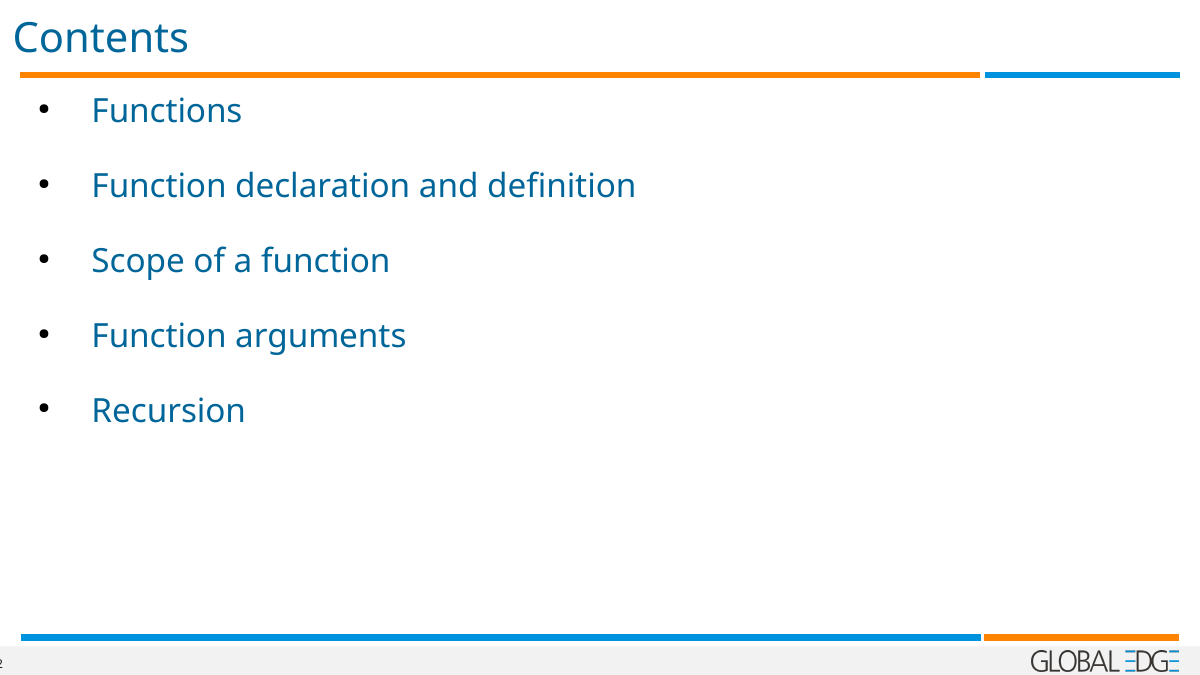

# Contents
Functions
Function declaration and definition
Scope of a function
Function arguments
Recursion